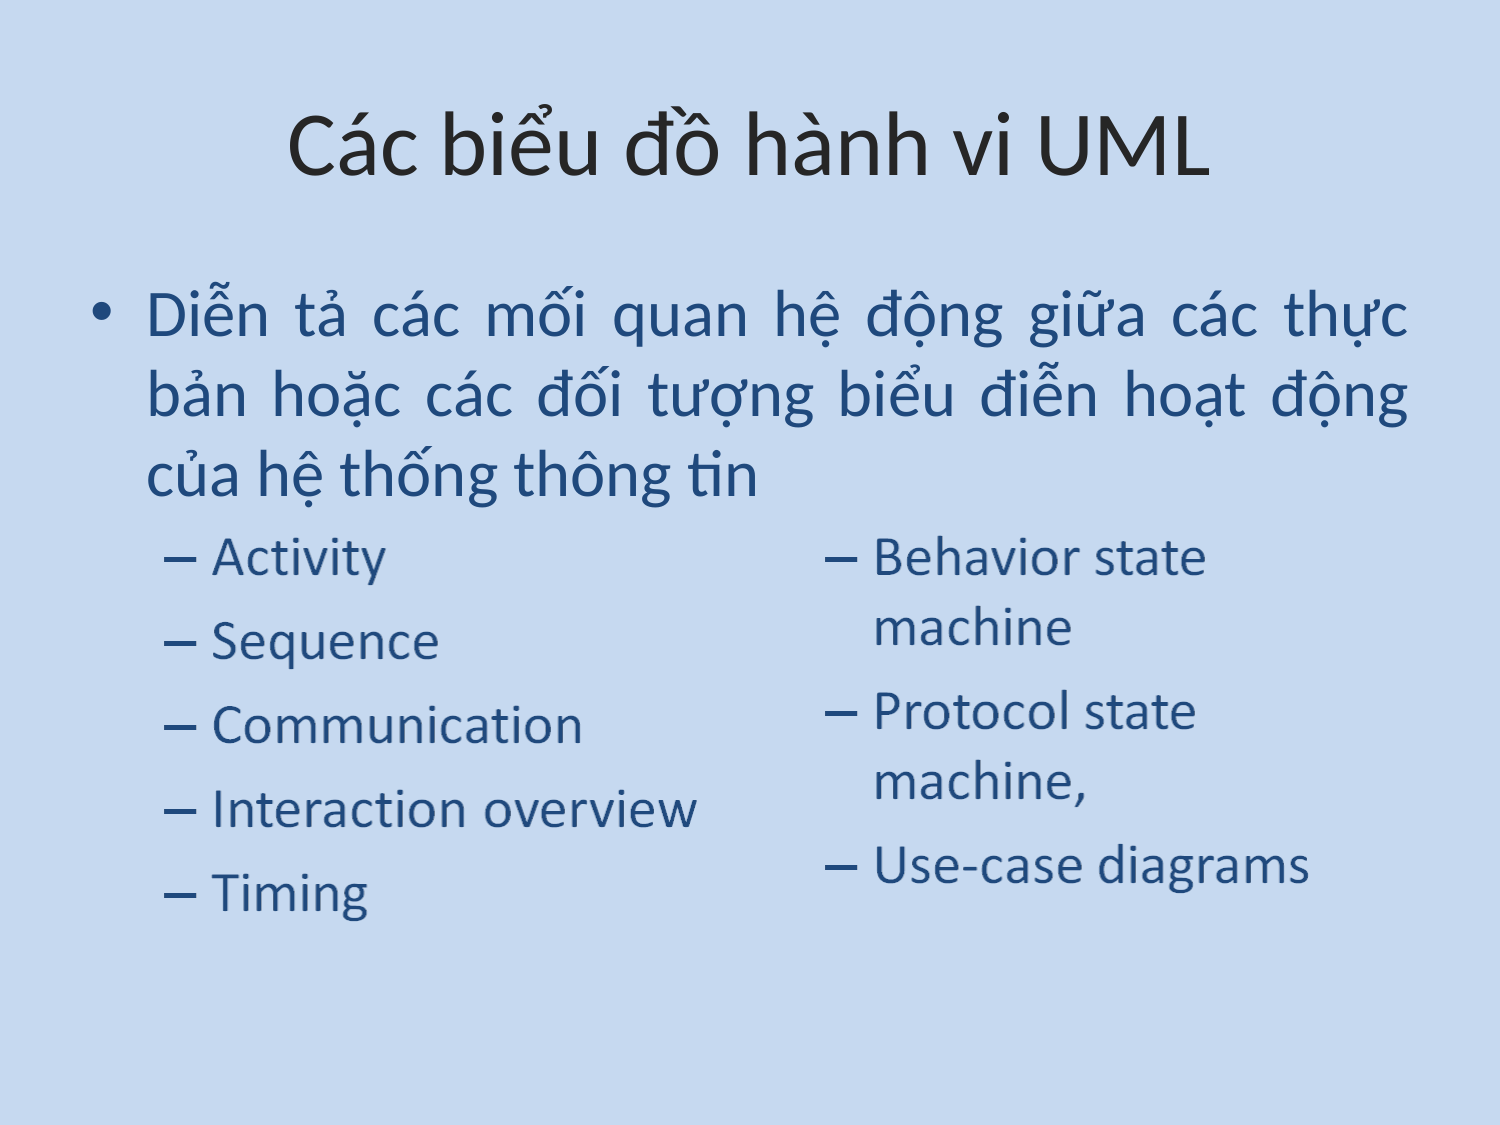

# Các biểu đồ hành vi UML
Diễn tả các mối quan hệ động giữa các thực bản hoặc các đối tượng biểu điễn hoạt động của hệ thống thông tin